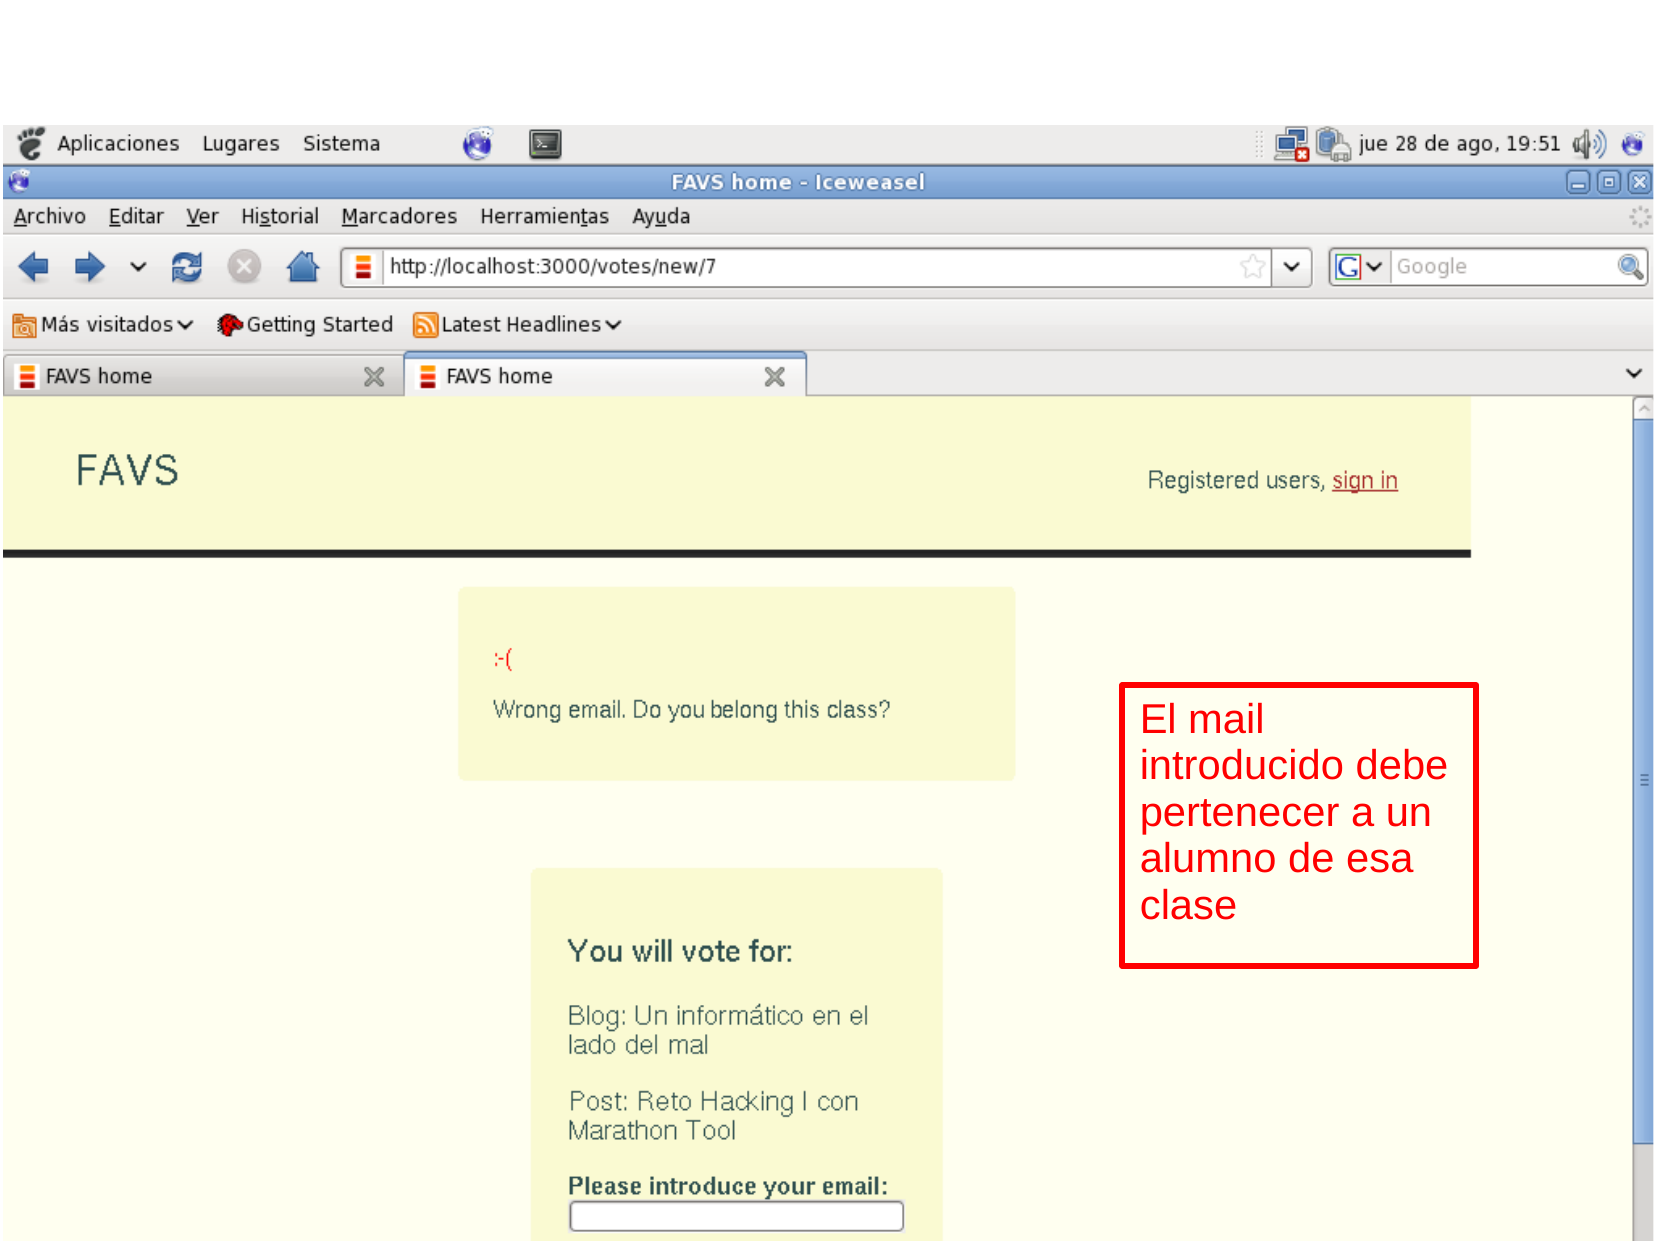

El mail introducido debe pertenecer a un alumno de esa clase